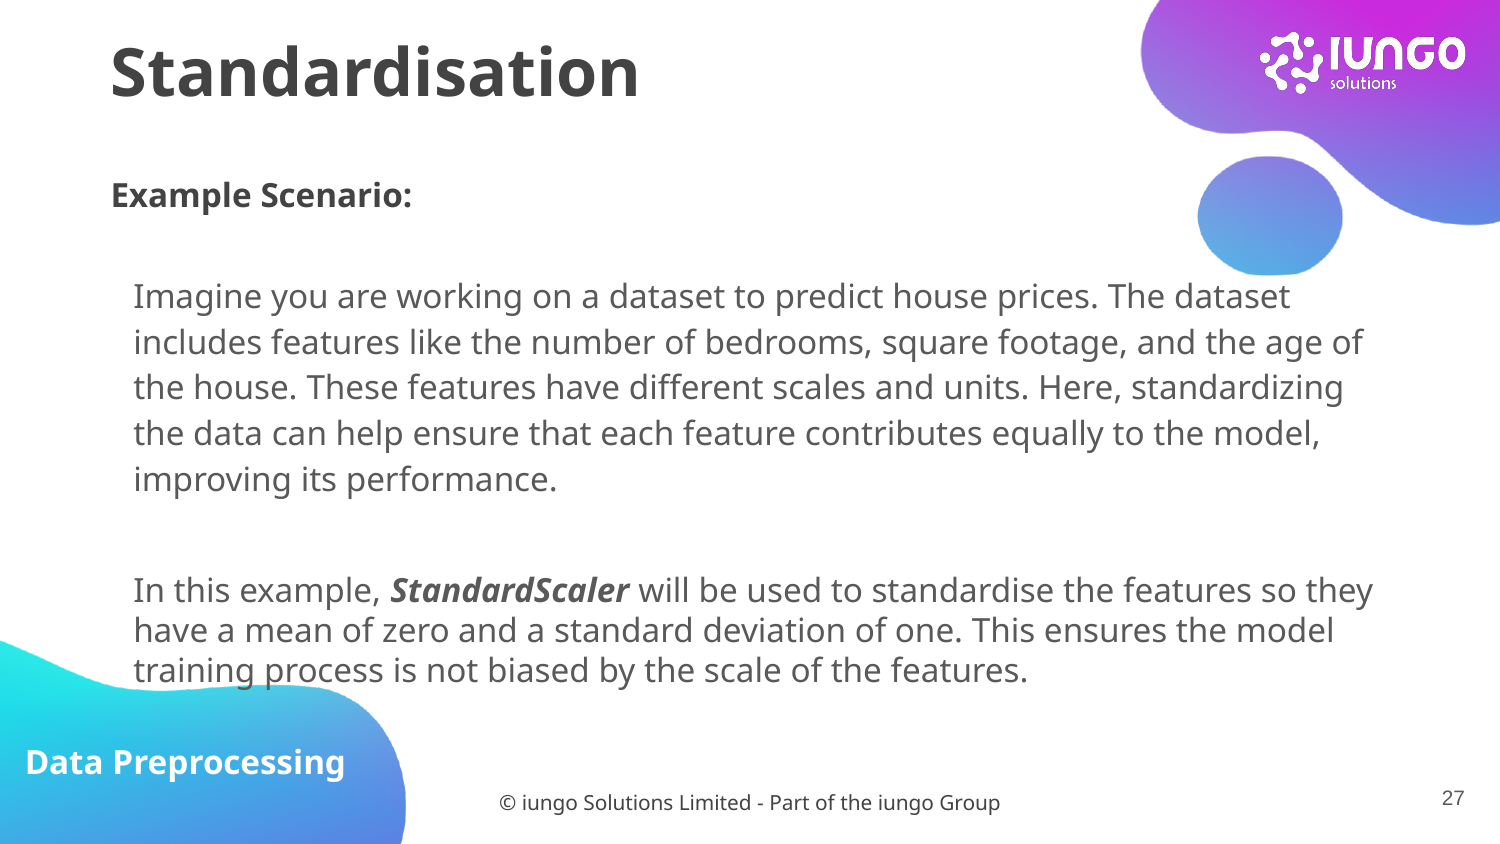

# Standardisation
Example Scenario:
Imagine you are working on a dataset to predict house prices. The dataset includes features like the number of bedrooms, square footage, and the age of the house. These features have different scales and units. Here, standardizing the data can help ensure that each feature contributes equally to the model, improving its performance.
In this example, StandardScaler will be used to standardise the features so they have a mean of zero and a standard deviation of one. This ensures the model training process is not biased by the scale of the features.
Data Preprocessing